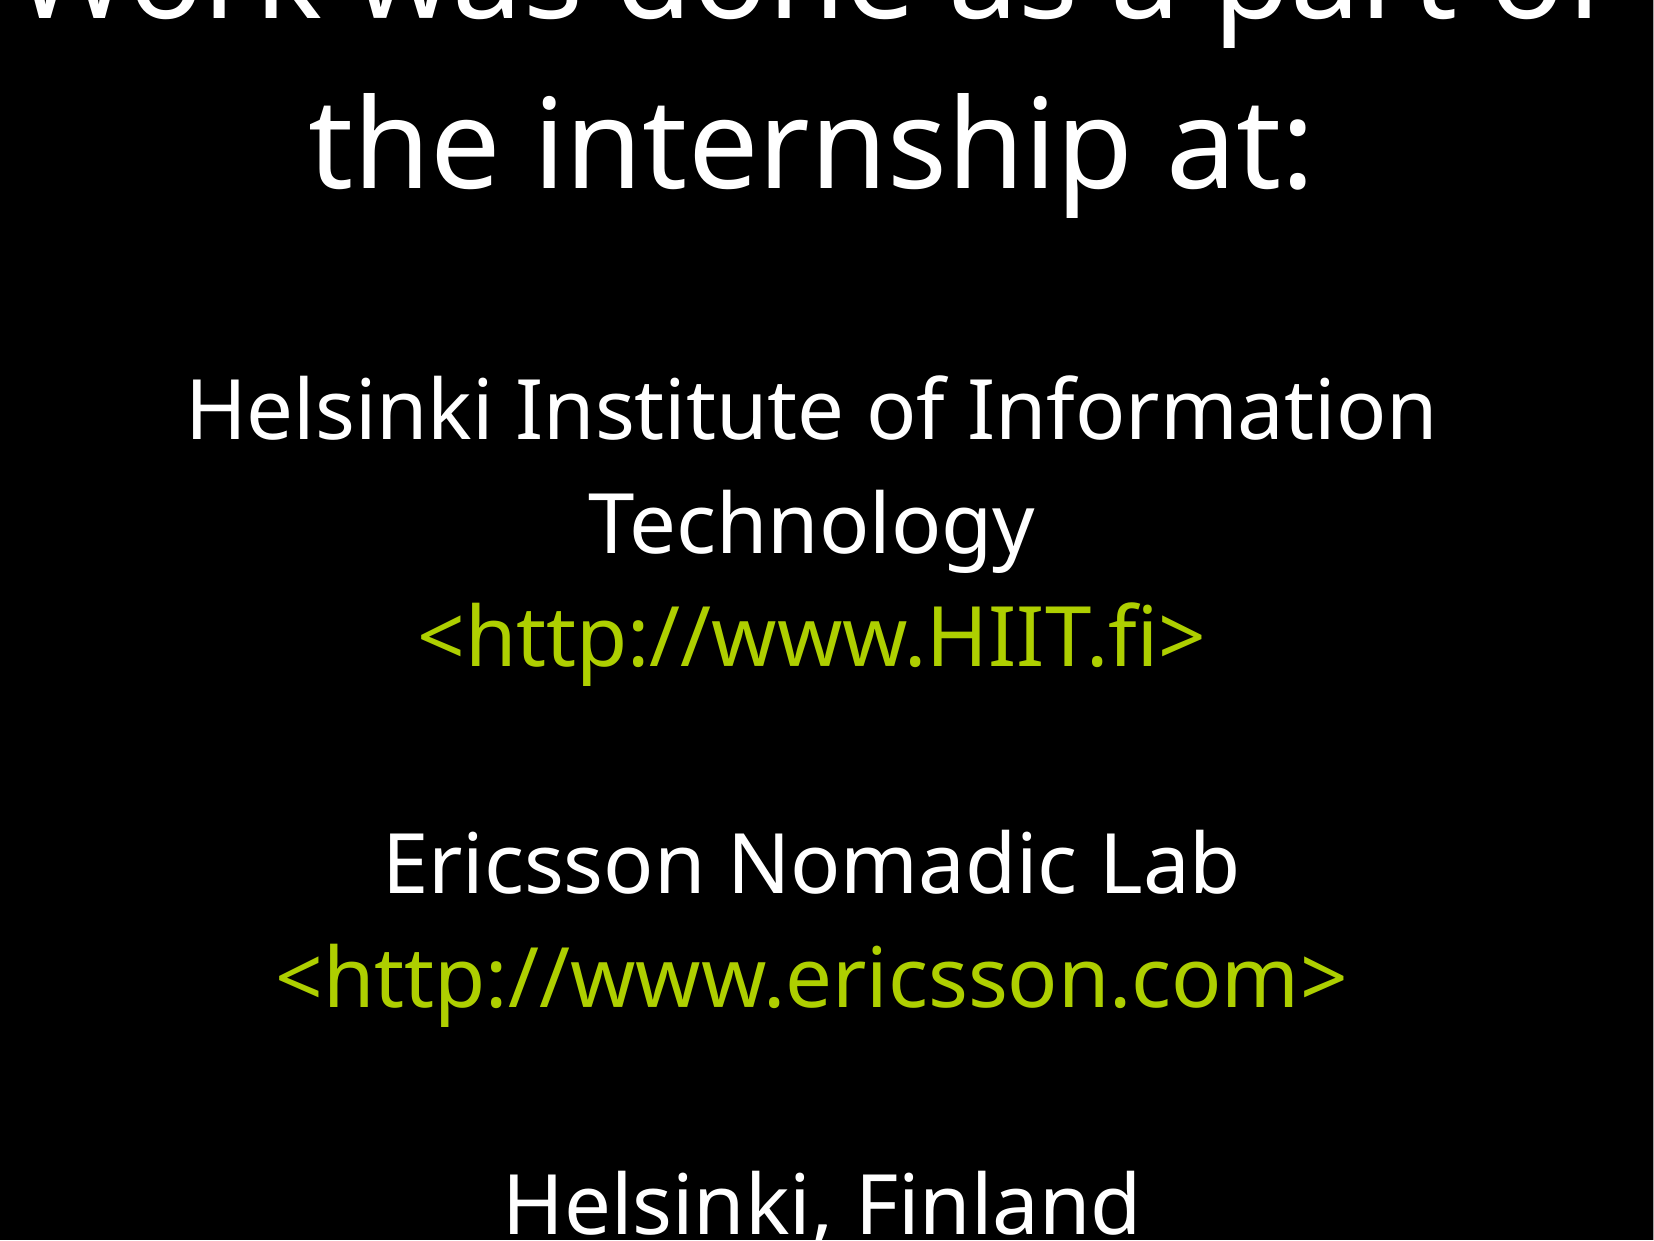

# Work was done as a part of the internship at: Helsinki Institute of Information Technology <http://www.HIIT.fi> Ericsson Nomadic Lab <http://www.ericsson.com> Helsinki, Finland